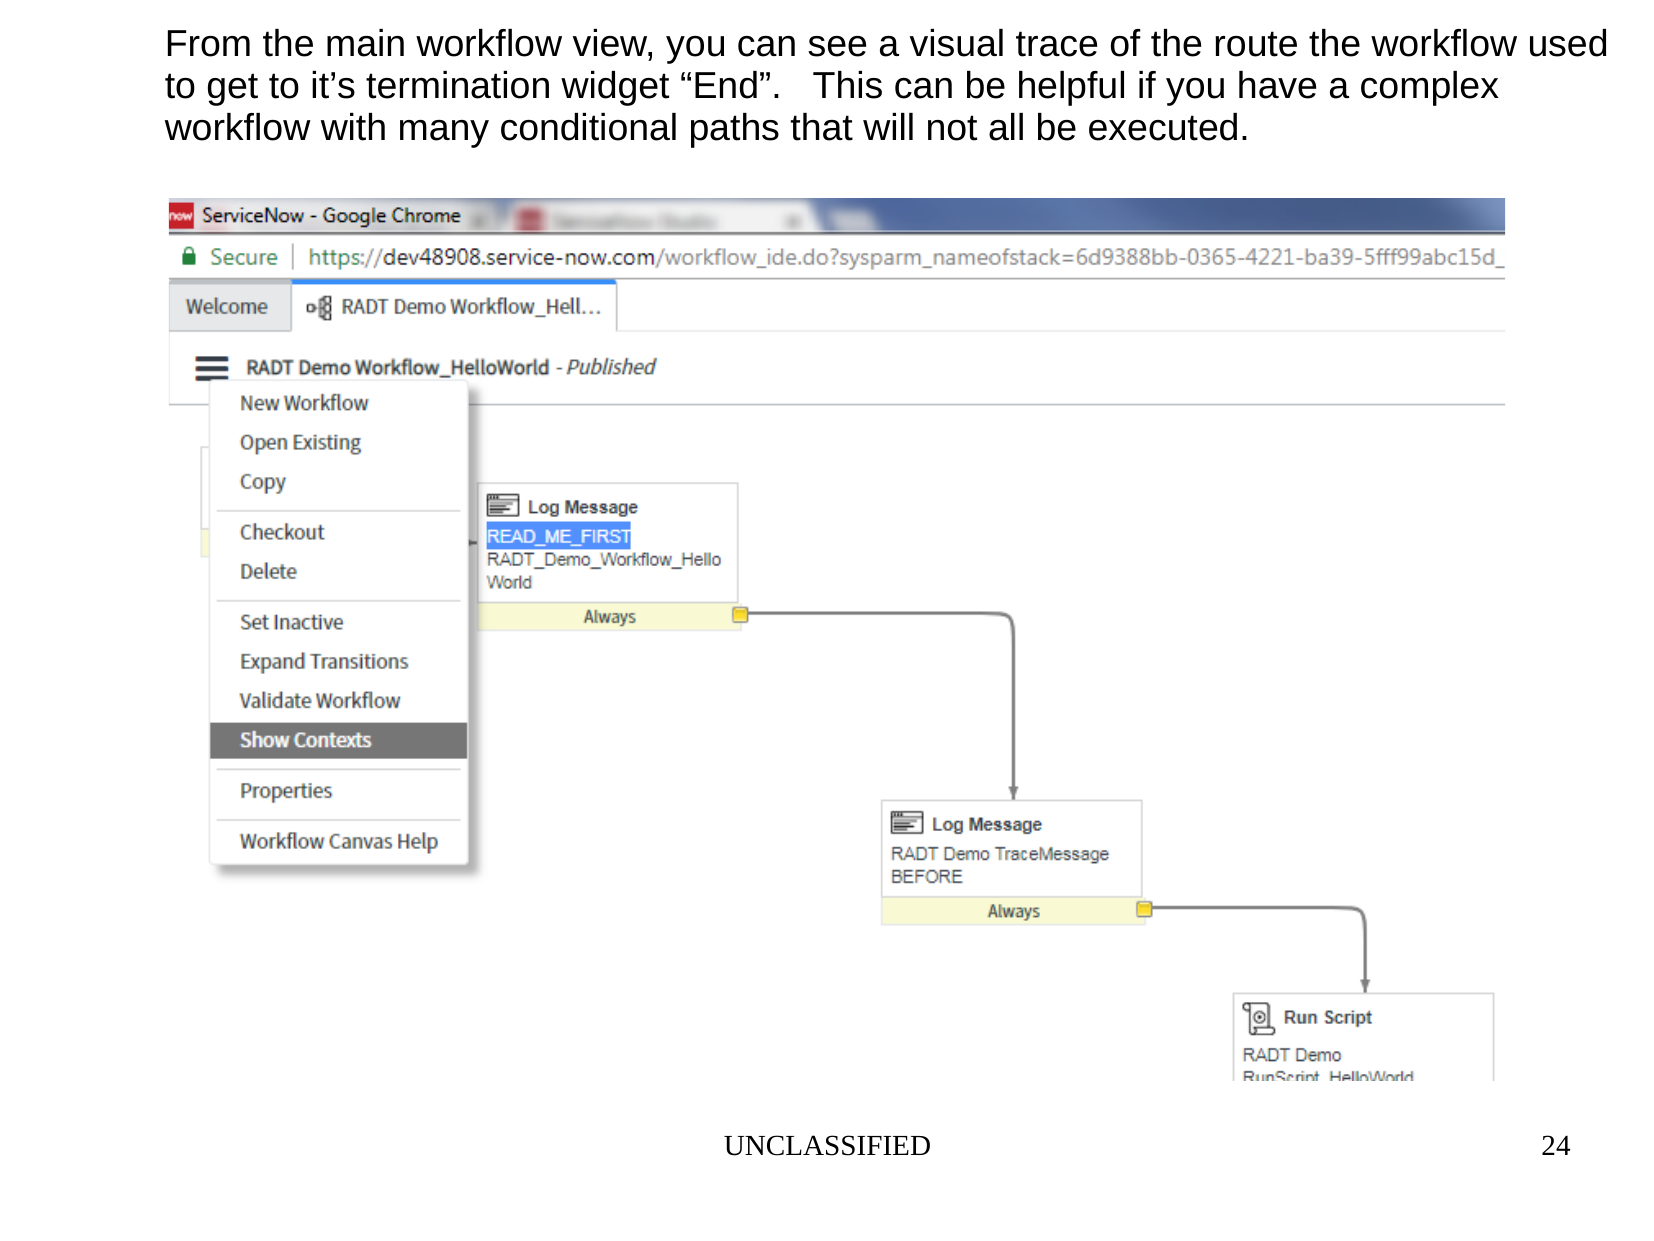

From the main workflow view, you can see a visual trace of the route the workflow used to get to it’s termination widget “End”. This can be helpful if you have a complex workflow with many conditional paths that will not all be executed.
UNCLASSIFIED
24